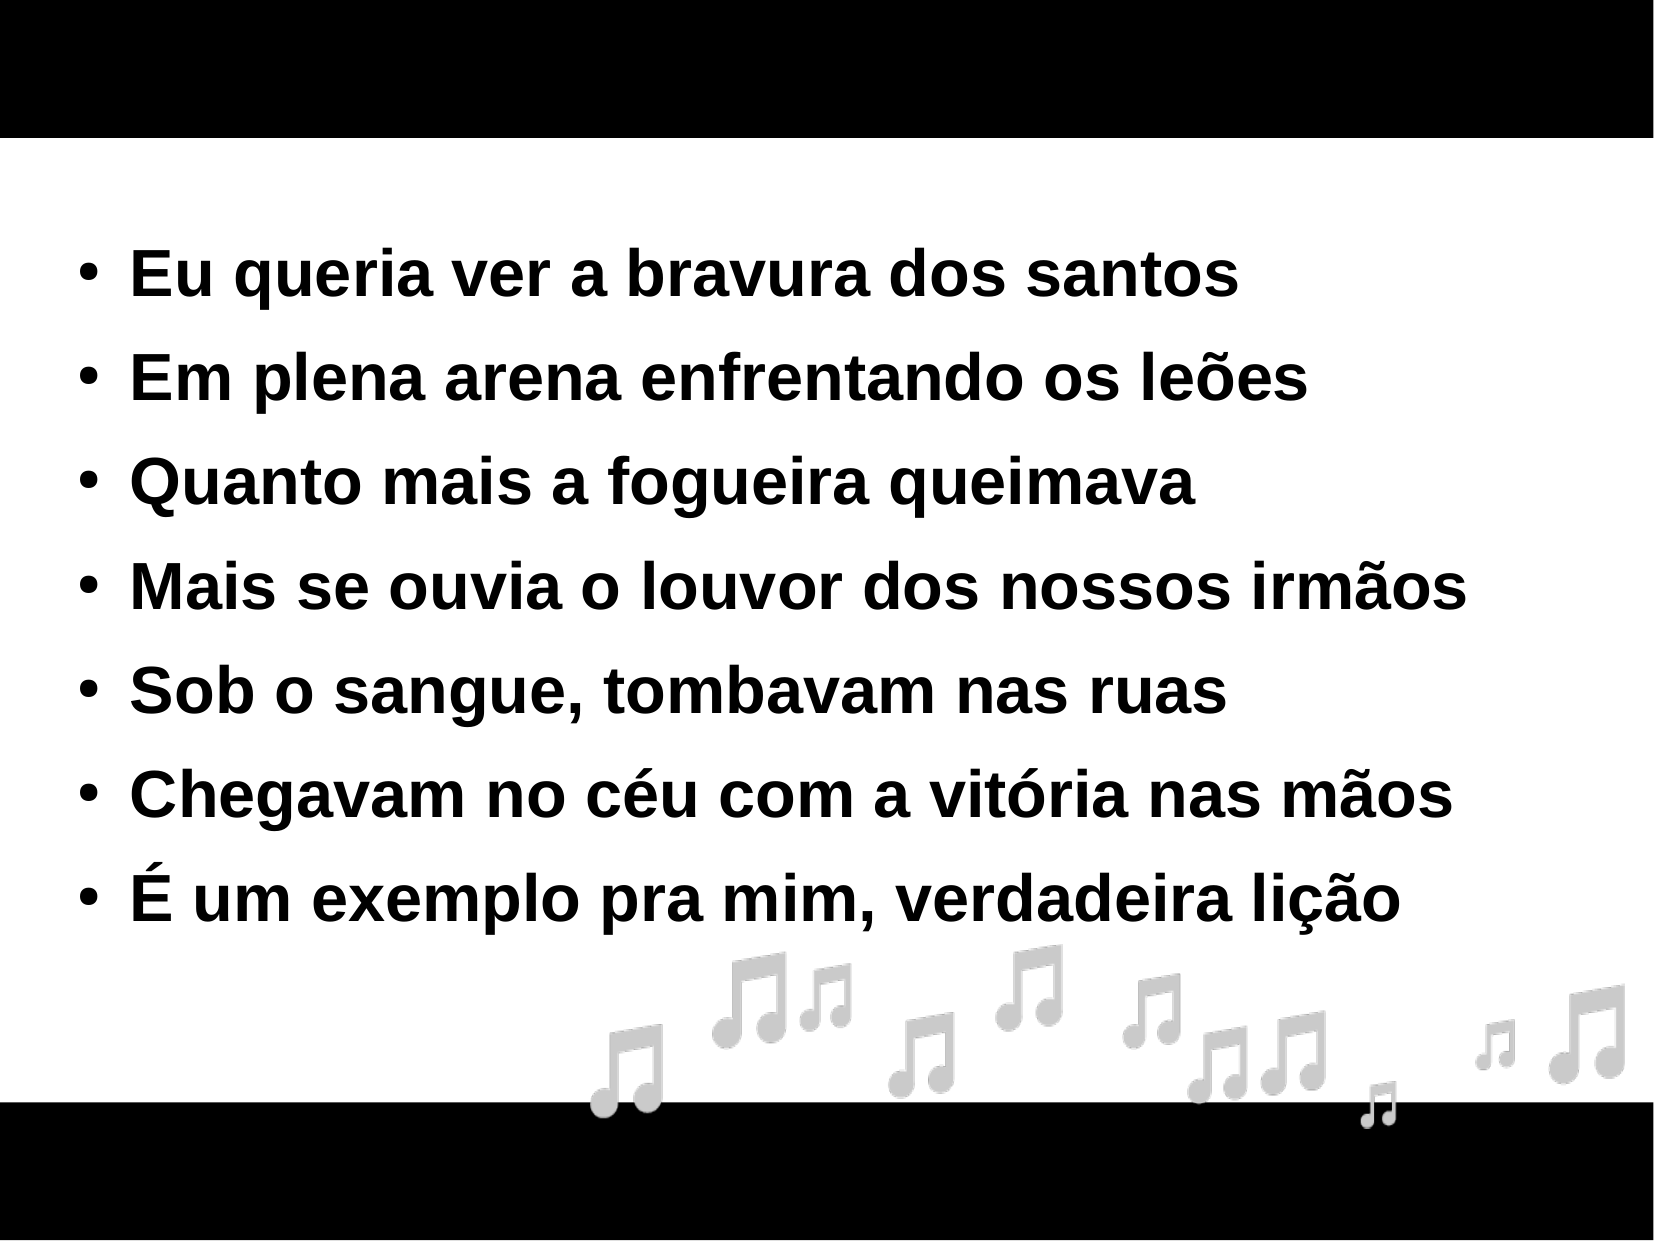

# Eu queria ver a bravura dos santos
Em plena arena enfrentando os leões
Quanto mais a fogueira queimava
Mais se ouvia o louvor dos nossos irmãos
Sob o sangue, tombavam nas ruas
Chegavam no céu com a vitória nas mãos
É um exemplo pra mim, verdadeira lição